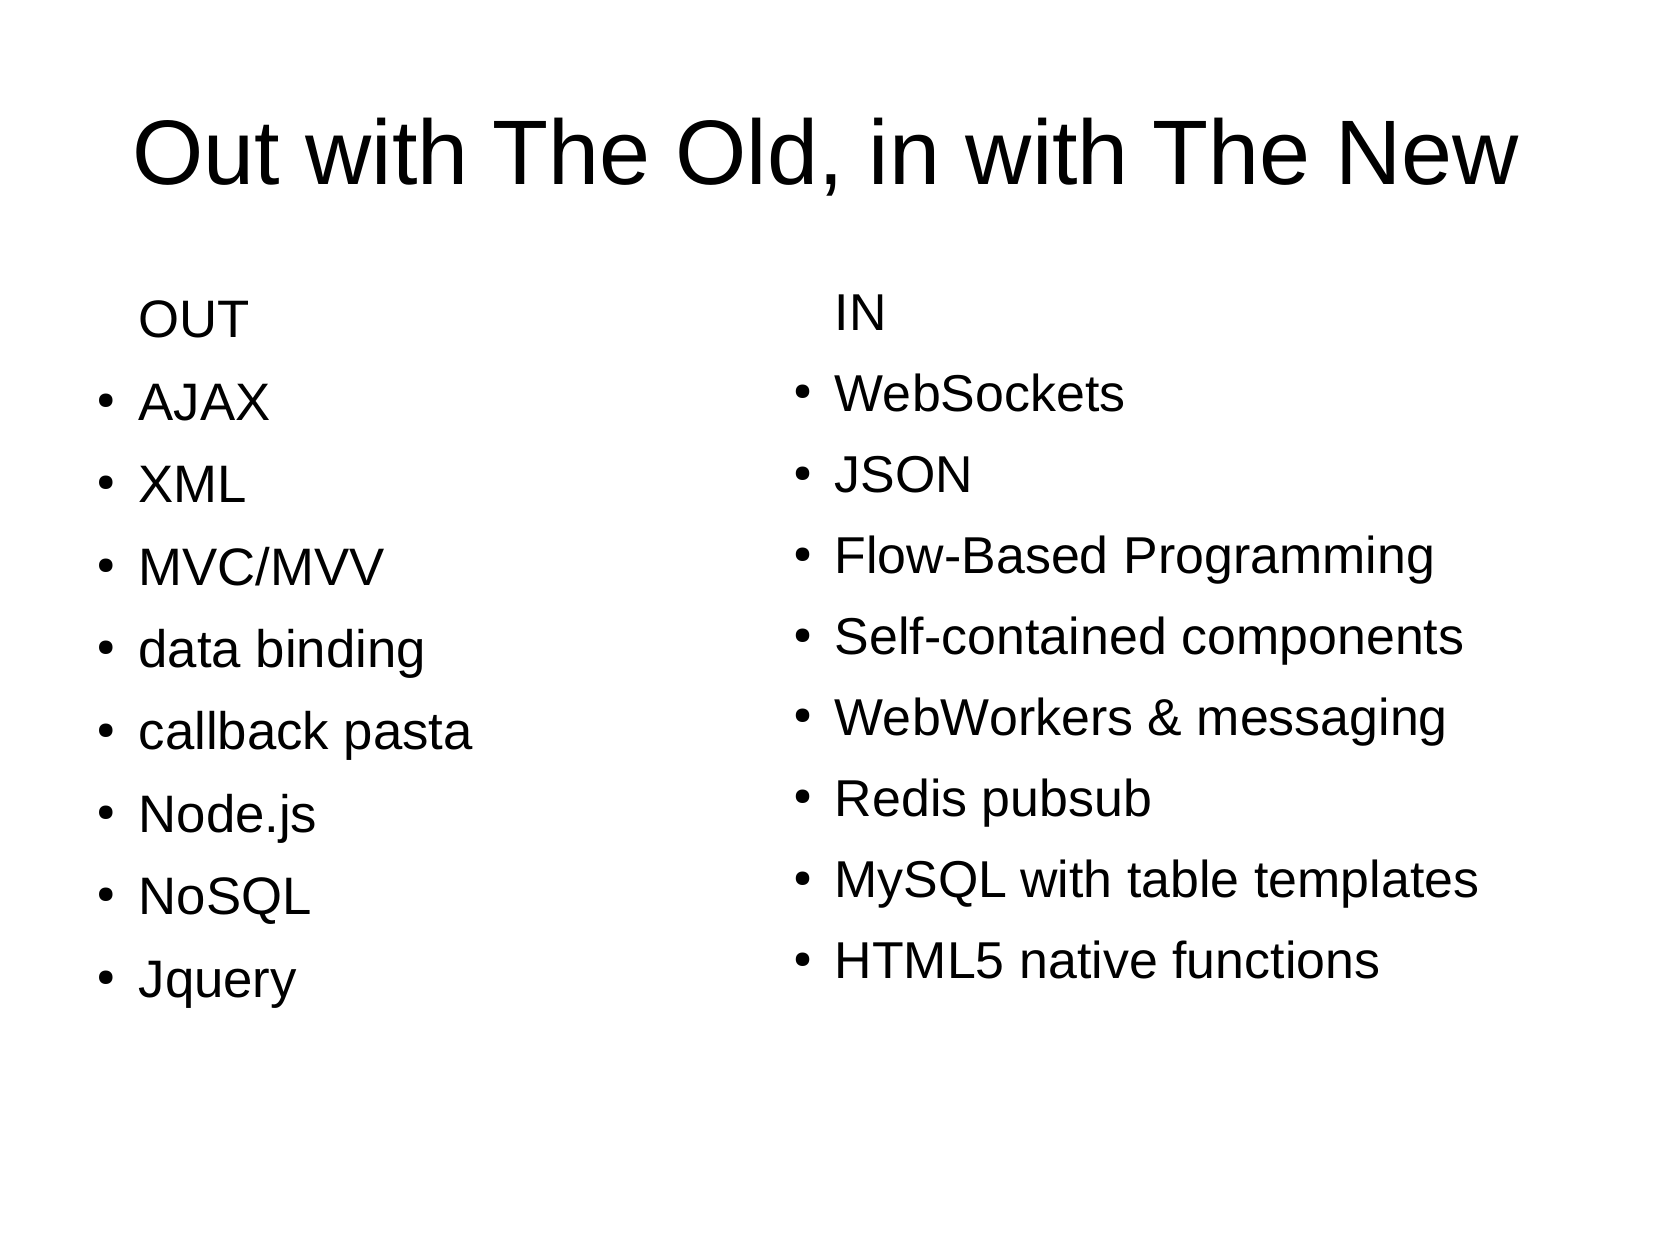

# Out with The Old, in with The New
IN
WebSockets
JSON
Flow-Based Programming
Self-contained components
WebWorkers & messaging
Redis pubsub
MySQL with table templates
HTML5 native functions
OUT
AJAX
XML
MVC/MVV
data binding
callback pasta
Node.js
NoSQL
Jquery